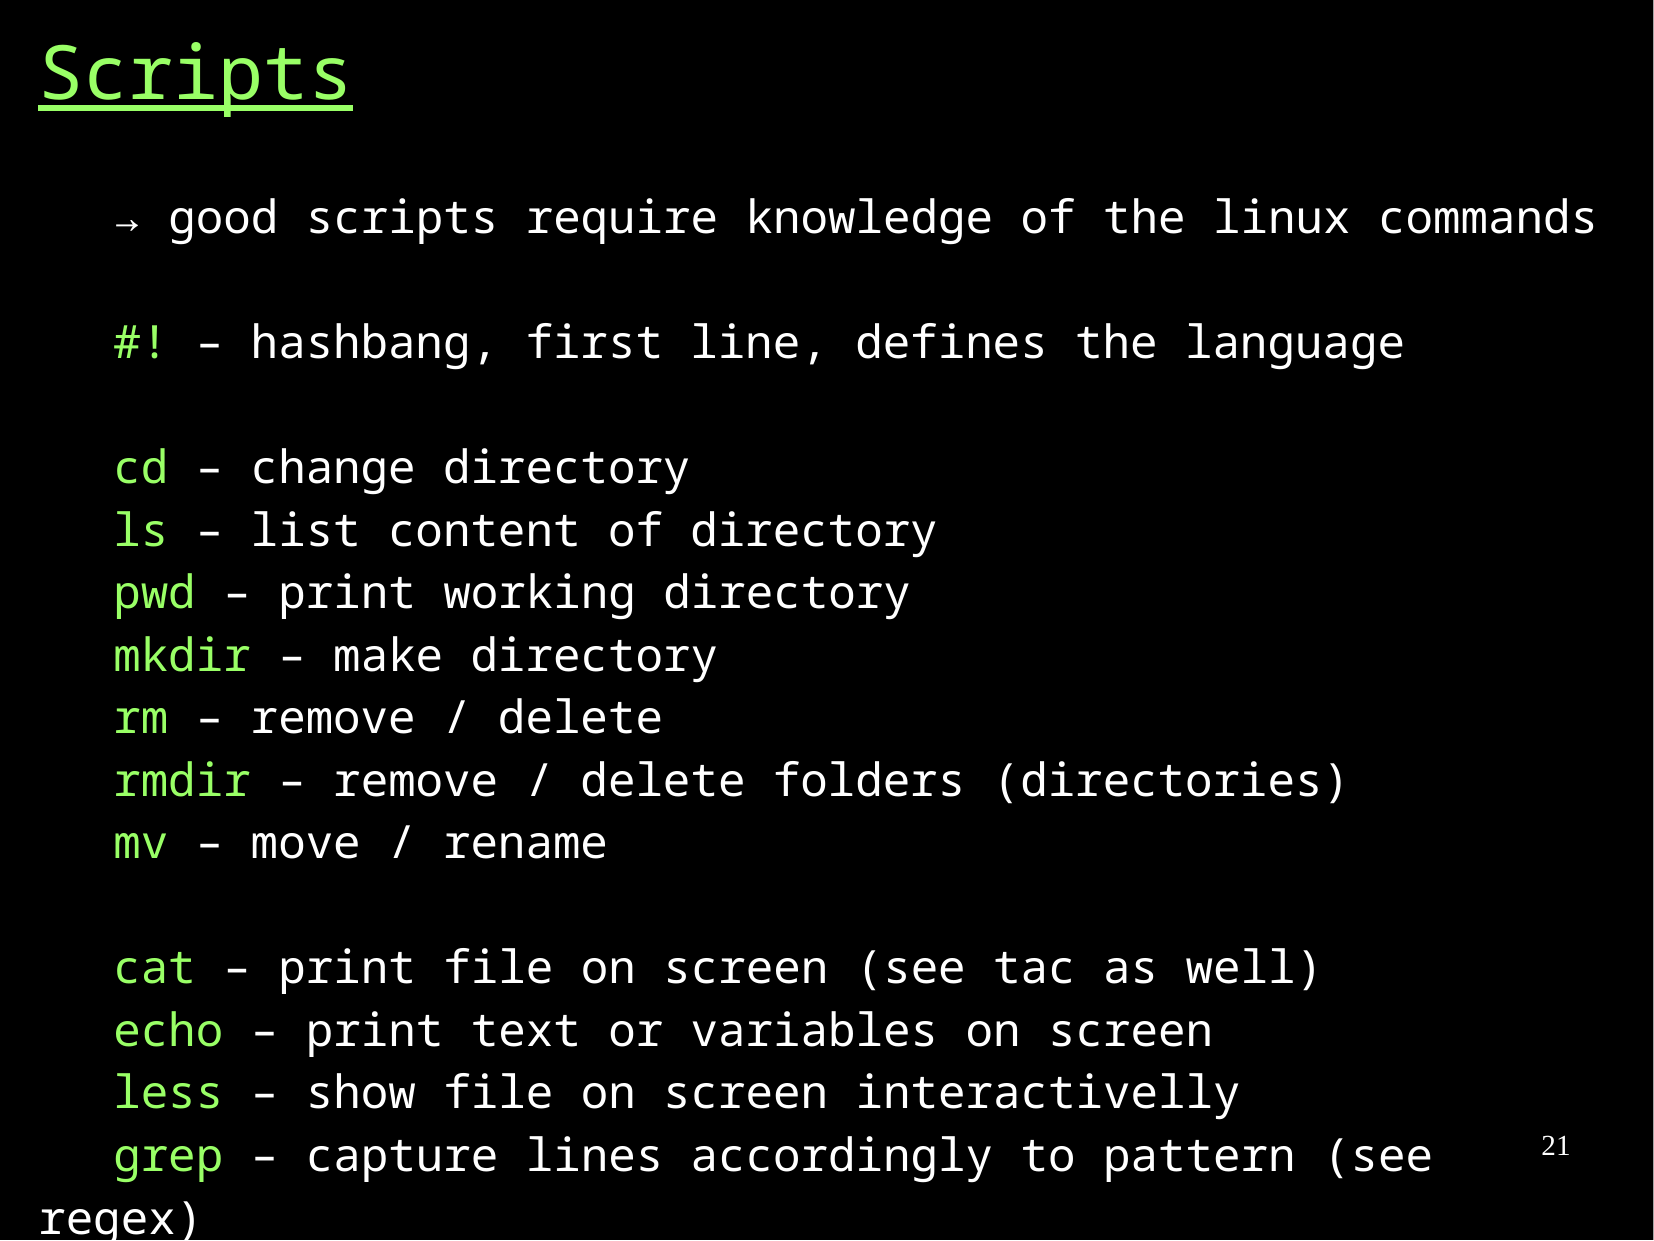

Scripts
	→ good scripts require knowledge of the linux commands
	#! – hashbang, first line, defines the language
	cd – change directory
	ls – list content of directory
	pwd – print working directory
	mkdir – make directory
	rm – remove / delete
	rmdir – remove / delete folders (directories)
	mv – move / rename
	cat – print file on screen (see tac as well)
	echo – print text or variables on screen
	less – show file on screen interactivelly
	grep – capture lines accordingly to pattern (see regex)
	kill – signals a process, usually to kill it
	redirecting: > (write) >> (append) < (read) | (pipe)